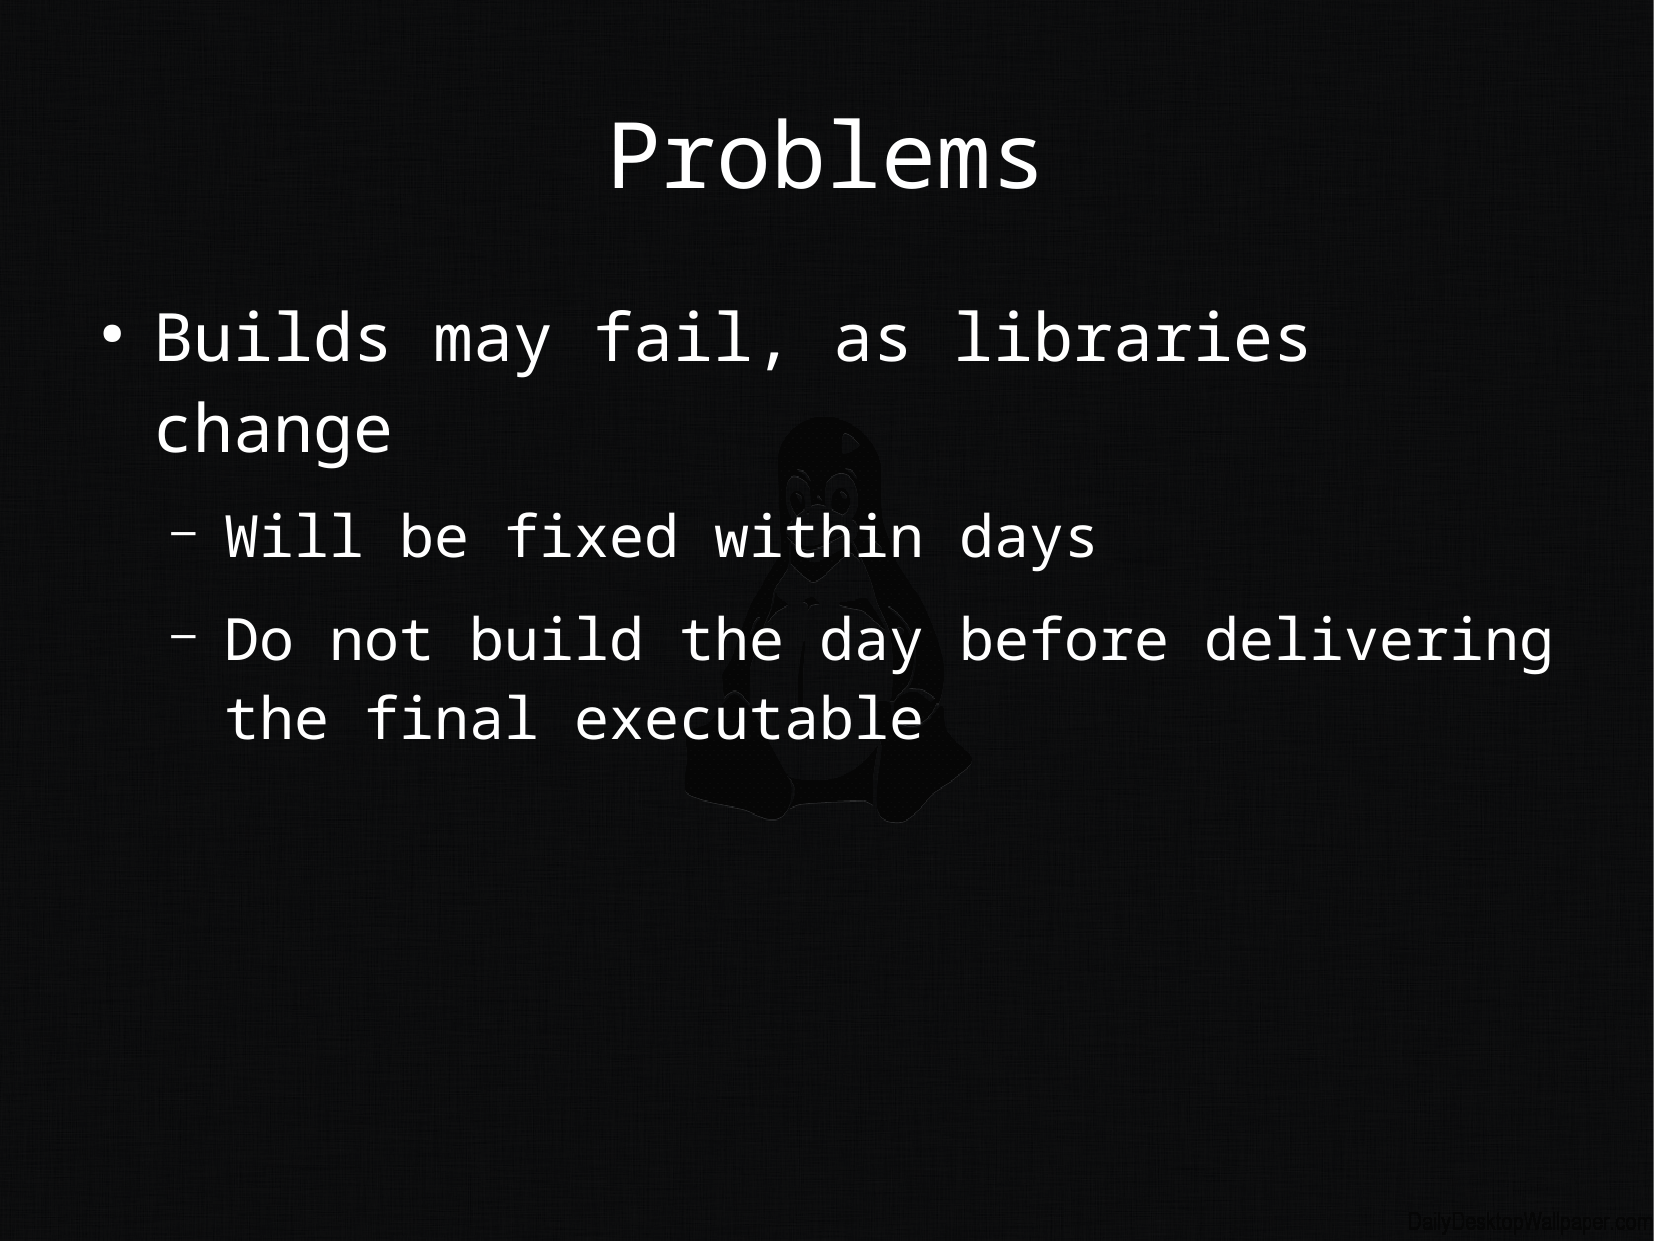

# Problems
Builds may fail, as libraries change
Will be fixed within days
Do not build the day before delivering the final executable